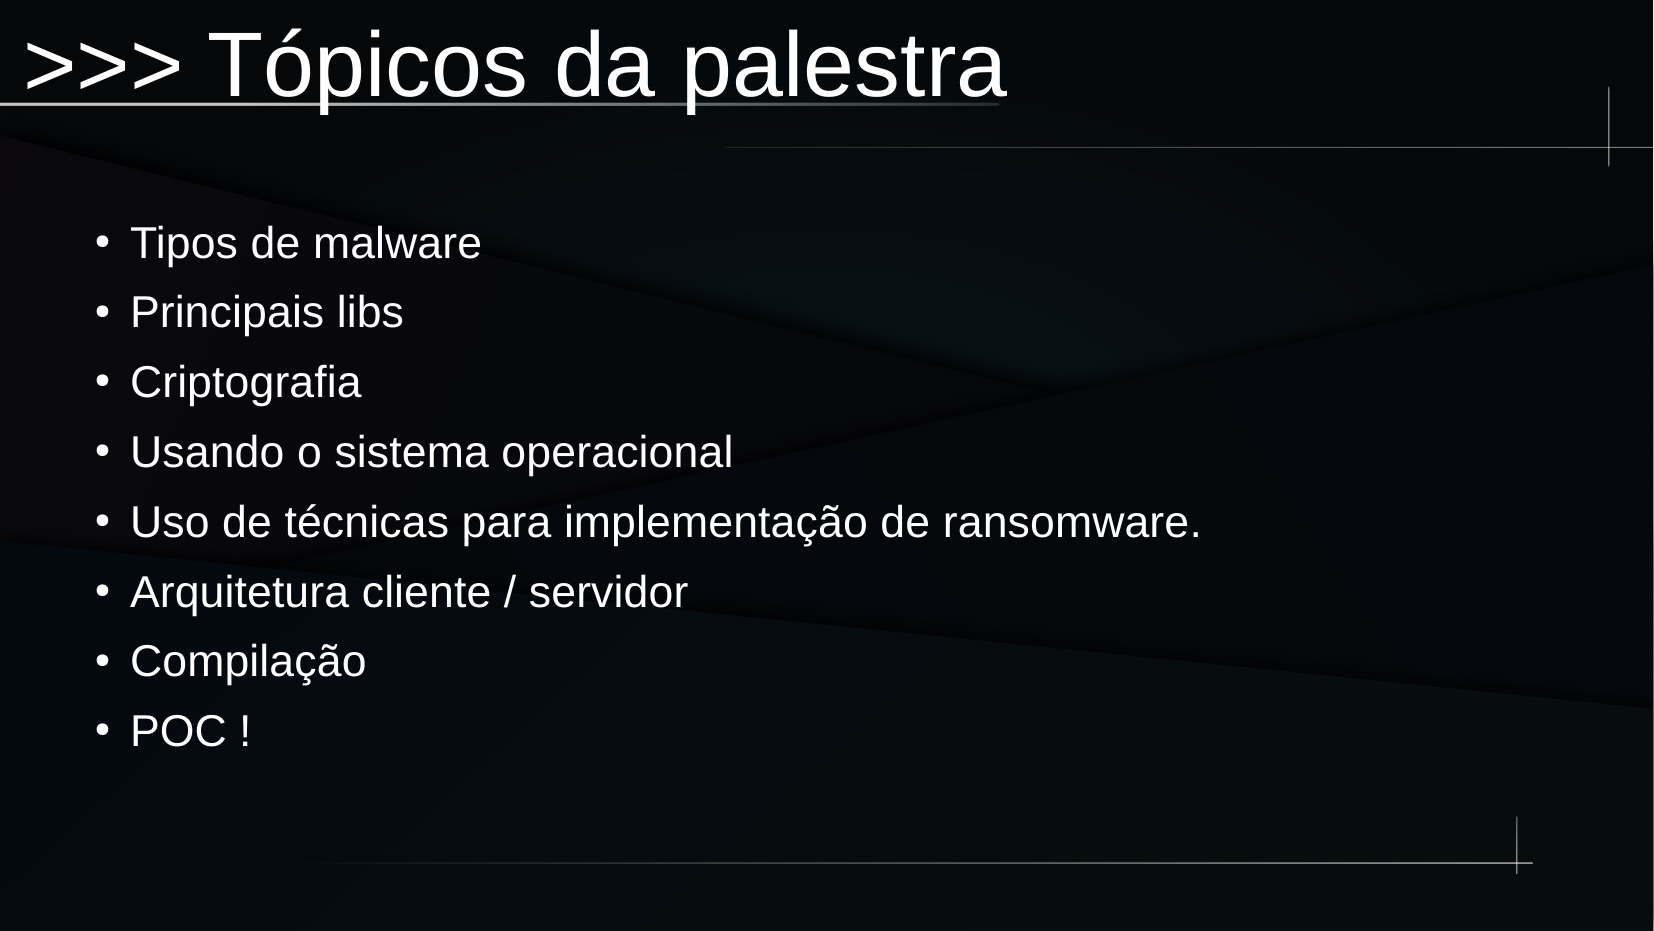

# >>> Tópicos da palestra
Tipos de malware
Principais libs
Criptografia
Usando o sistema operacional
Uso de técnicas para implementação de ransomware.
Arquitetura cliente / servidor
Compilação
POC !